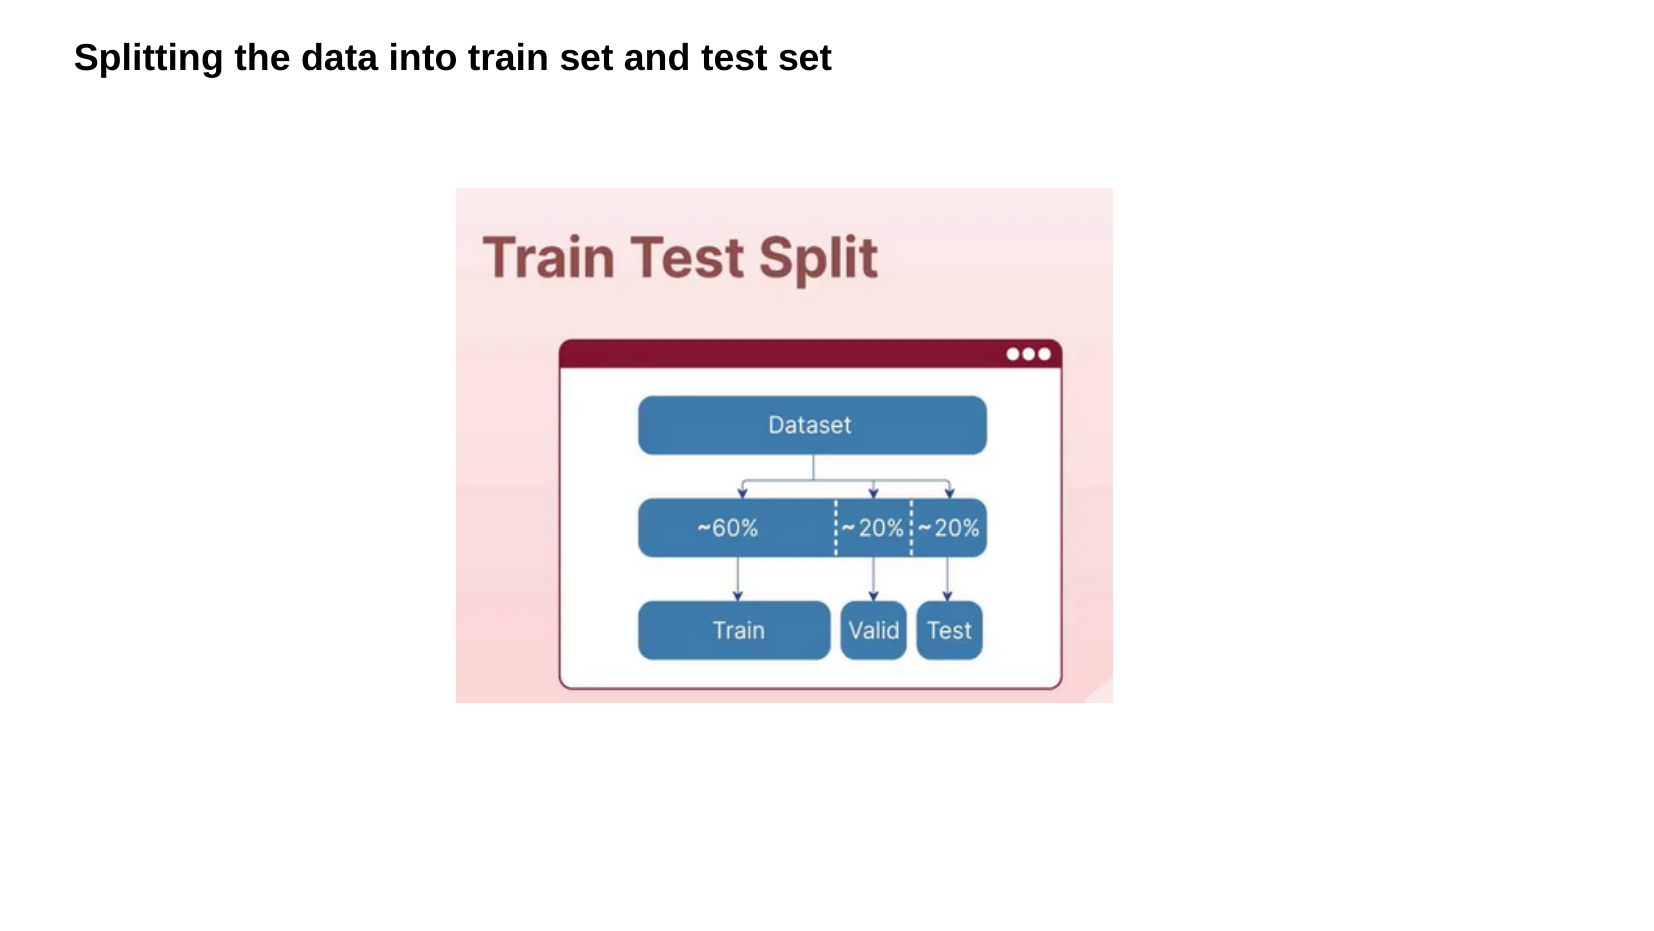

Splitting the data into train set and test set